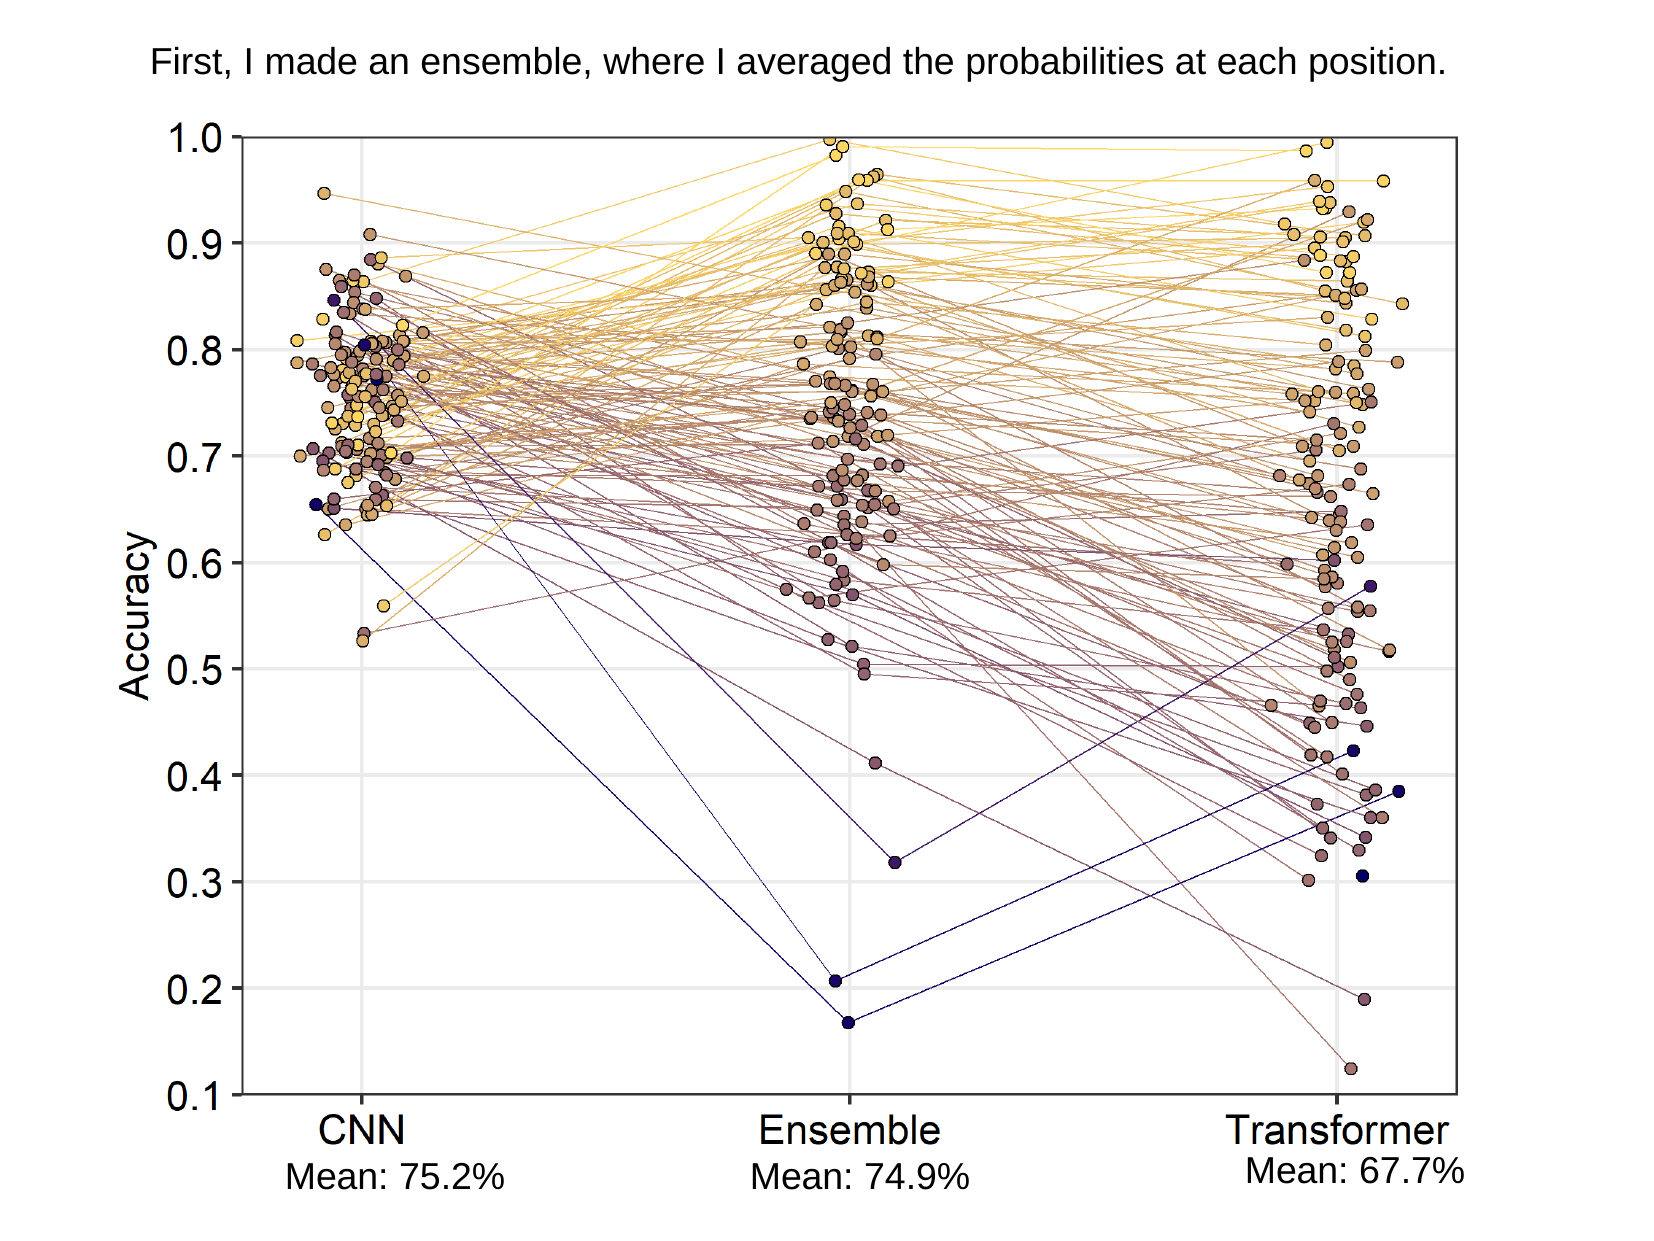

First, I made an ensemble, where I averaged the probabilities at each position.
Mean: 67.7%
Mean: 74.9%
Mean: 75.2%